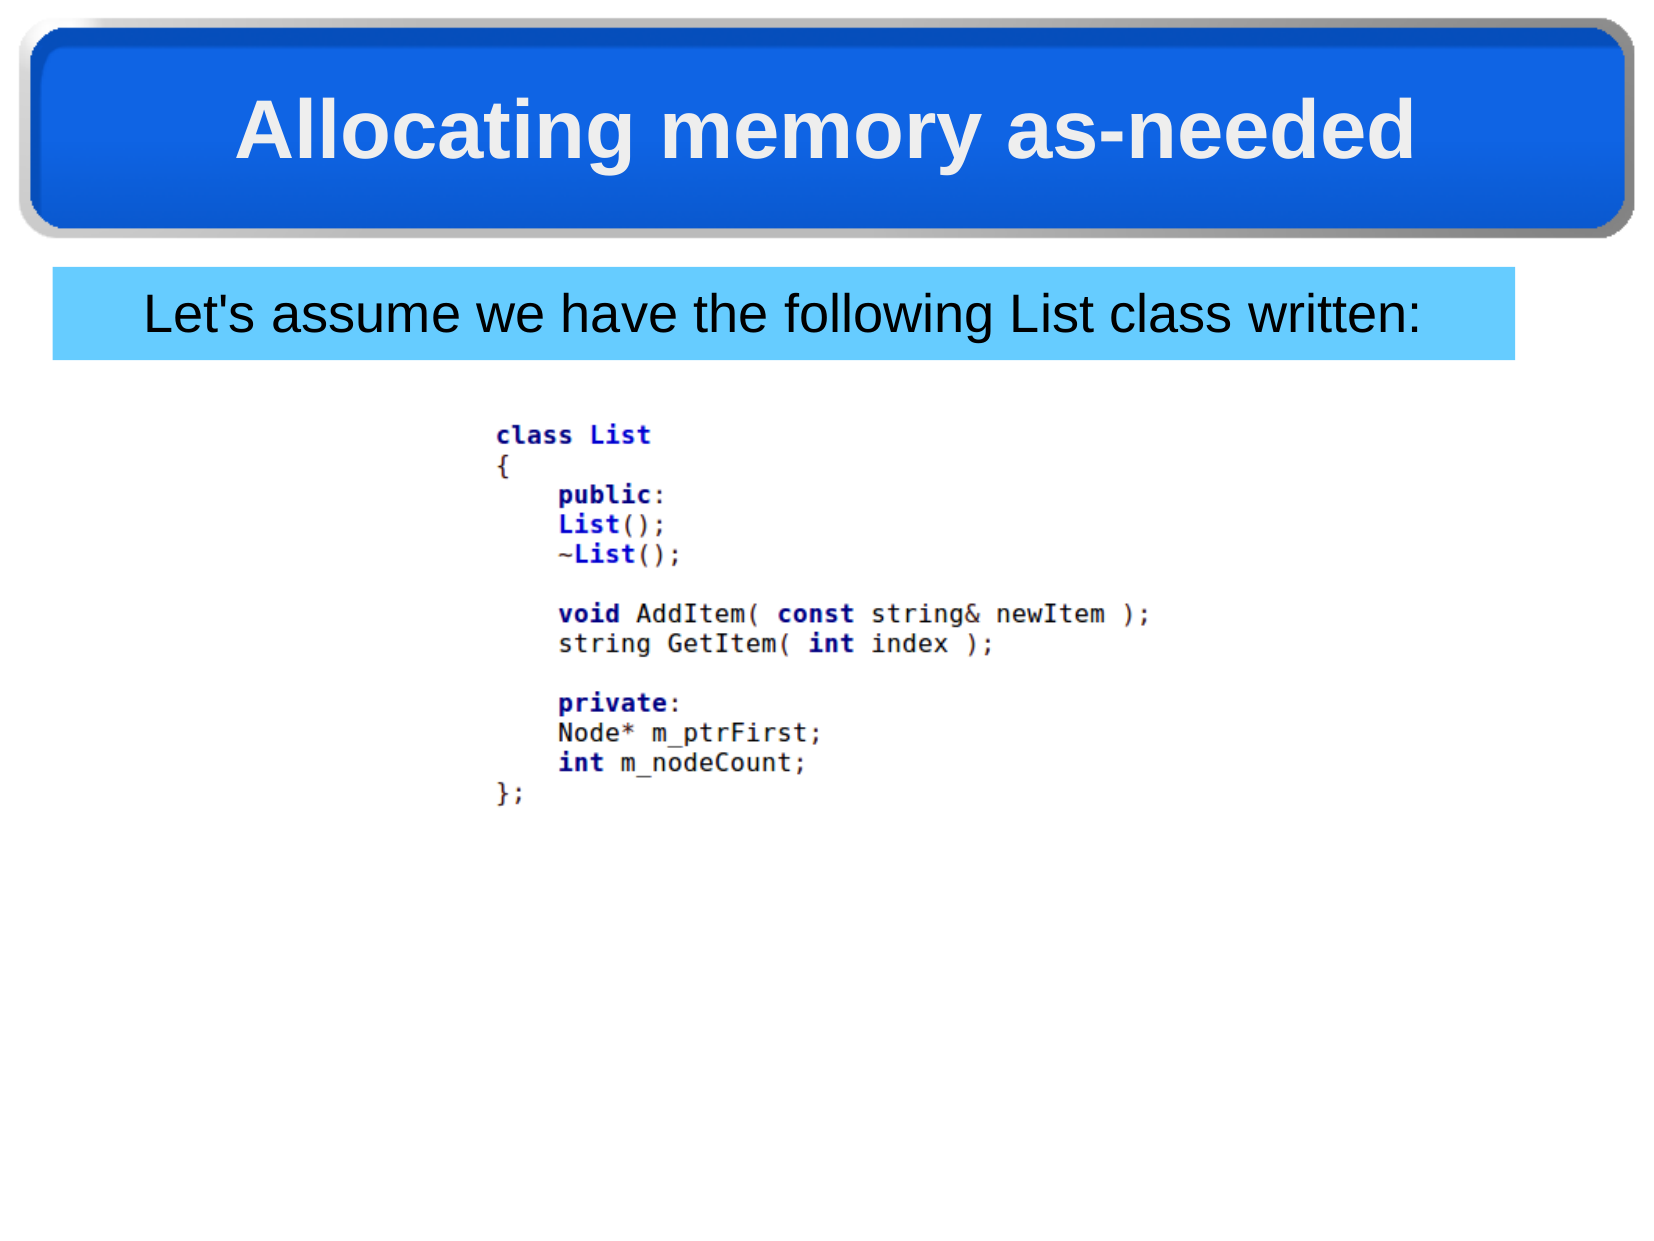

# Allocating memory as-needed
Let's assume we have the following List class written: